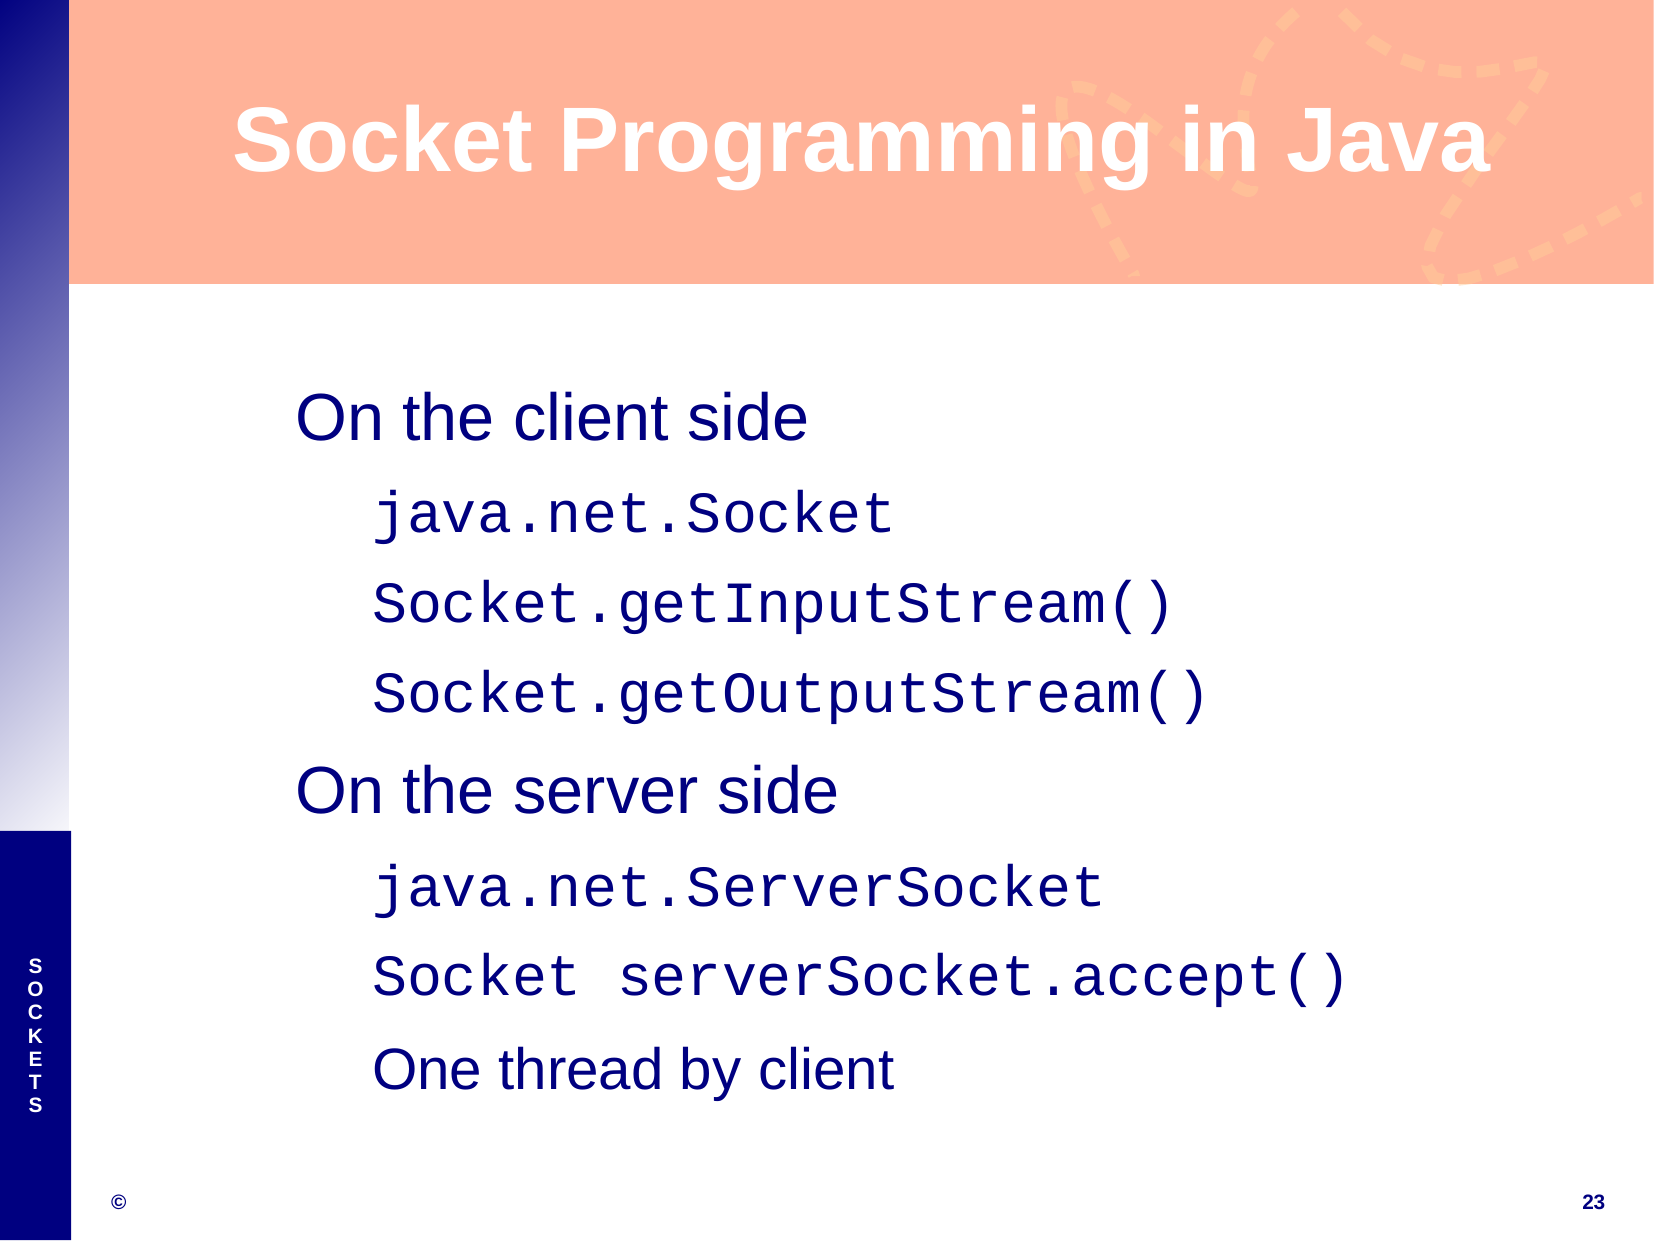

Socket Programming in Java
# On the client side
java.net.Socket
Socket.getInputStream()
Socket.getOutputStream()
On the server side
java.net.ServerSocket
Socket serverSocket.accept()
One thread by client
S
O
C
K
E
T
S